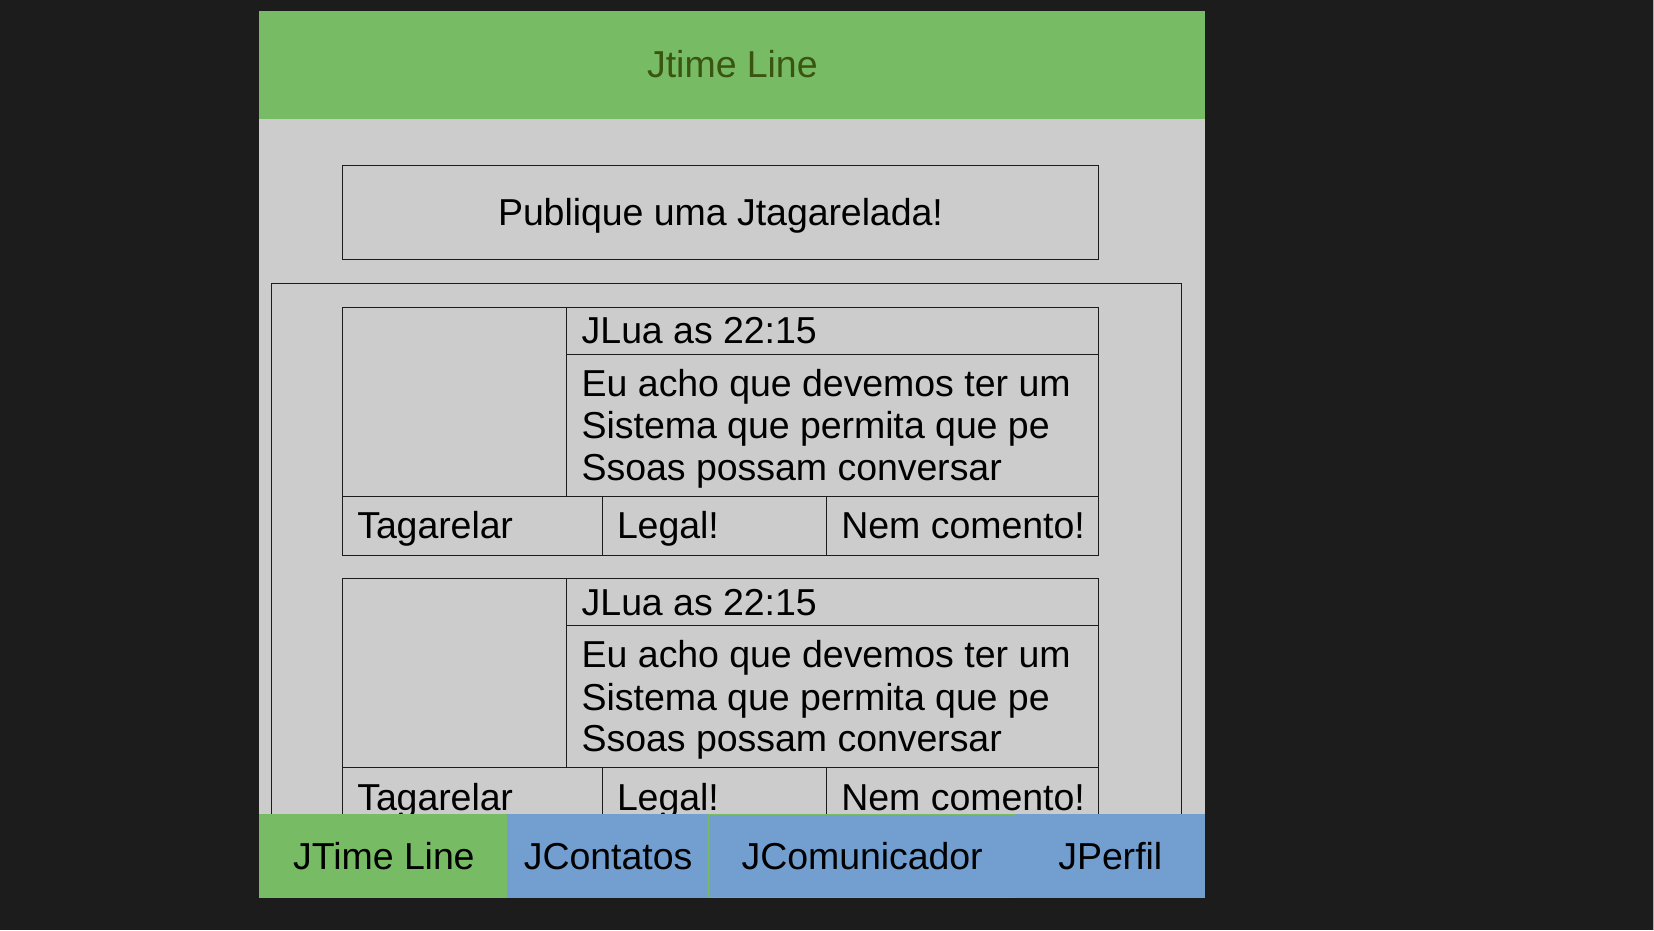

Jtime Line
Publique uma Jtagarelada!
JLua as 22:15
Eu acho que devemos ter um
Sistema que permita que pe
Ssoas possam conversar
Tagarelar
Legal!
Nem comento!
JLua as 22:15
Eu acho que devemos ter um
Sistema que permita que pe
Ssoas possam conversar
Tagarelar
Legal!
Nem comento!
JTime Line
JContatos
JComunicador
JPerfil